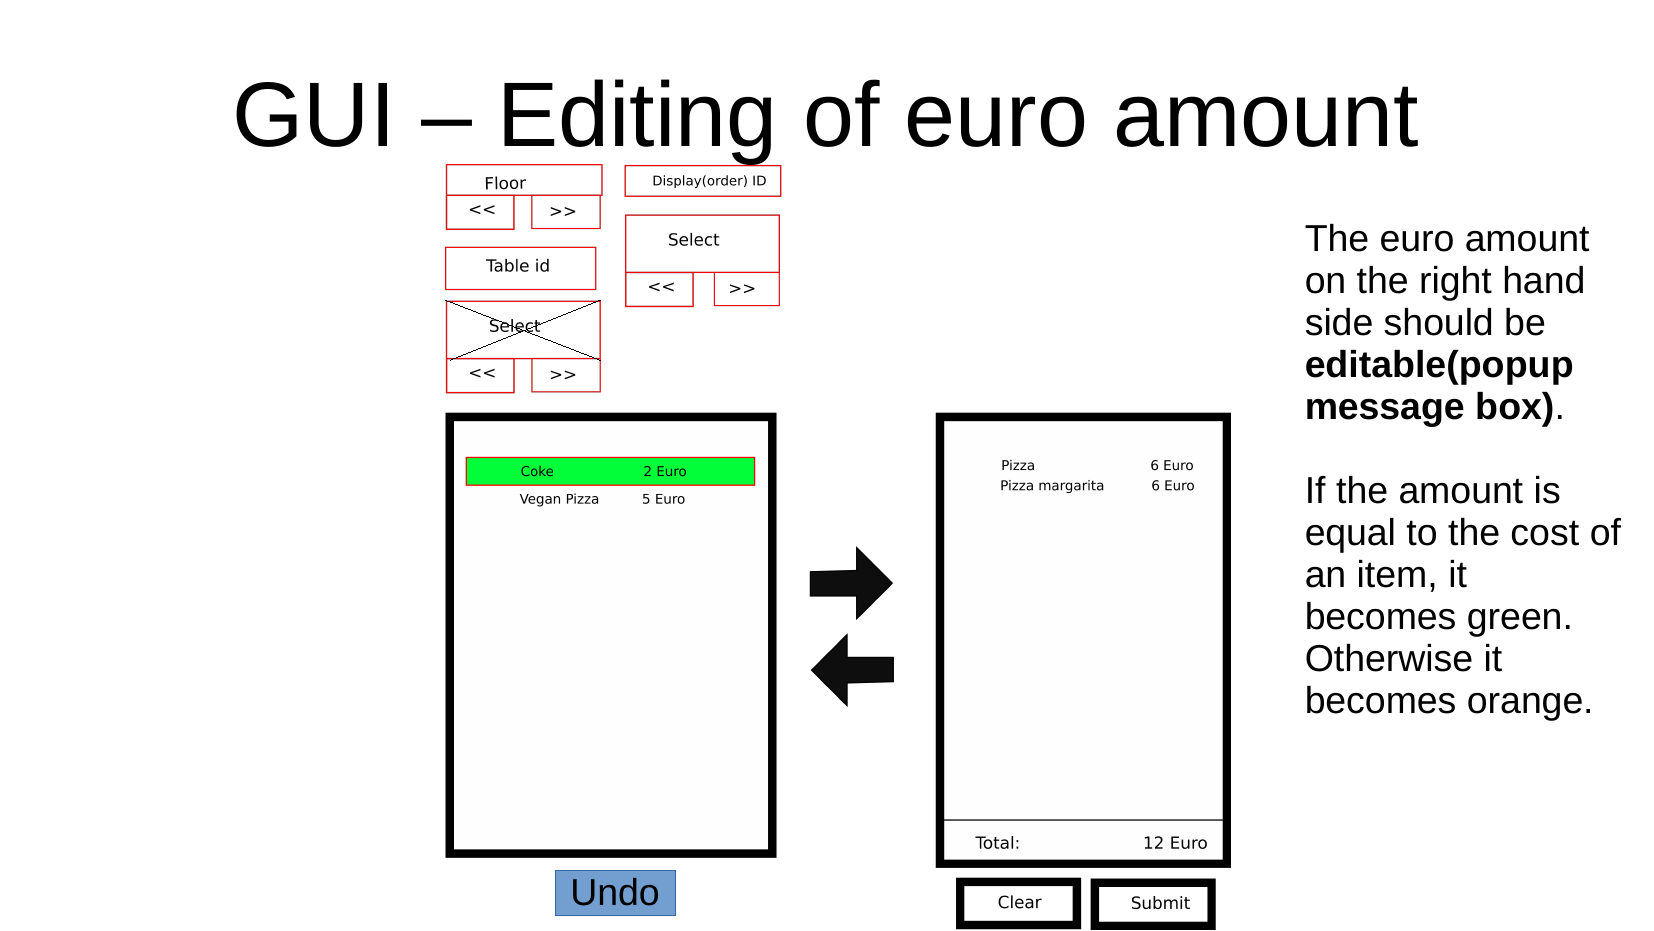

# GUI – Editing of euro amount
The euro amount on the right hand side should be editable(popup message box).
If the amount is equal to the cost of an item, it becomes green. Otherwise it becomes orange.
Undo